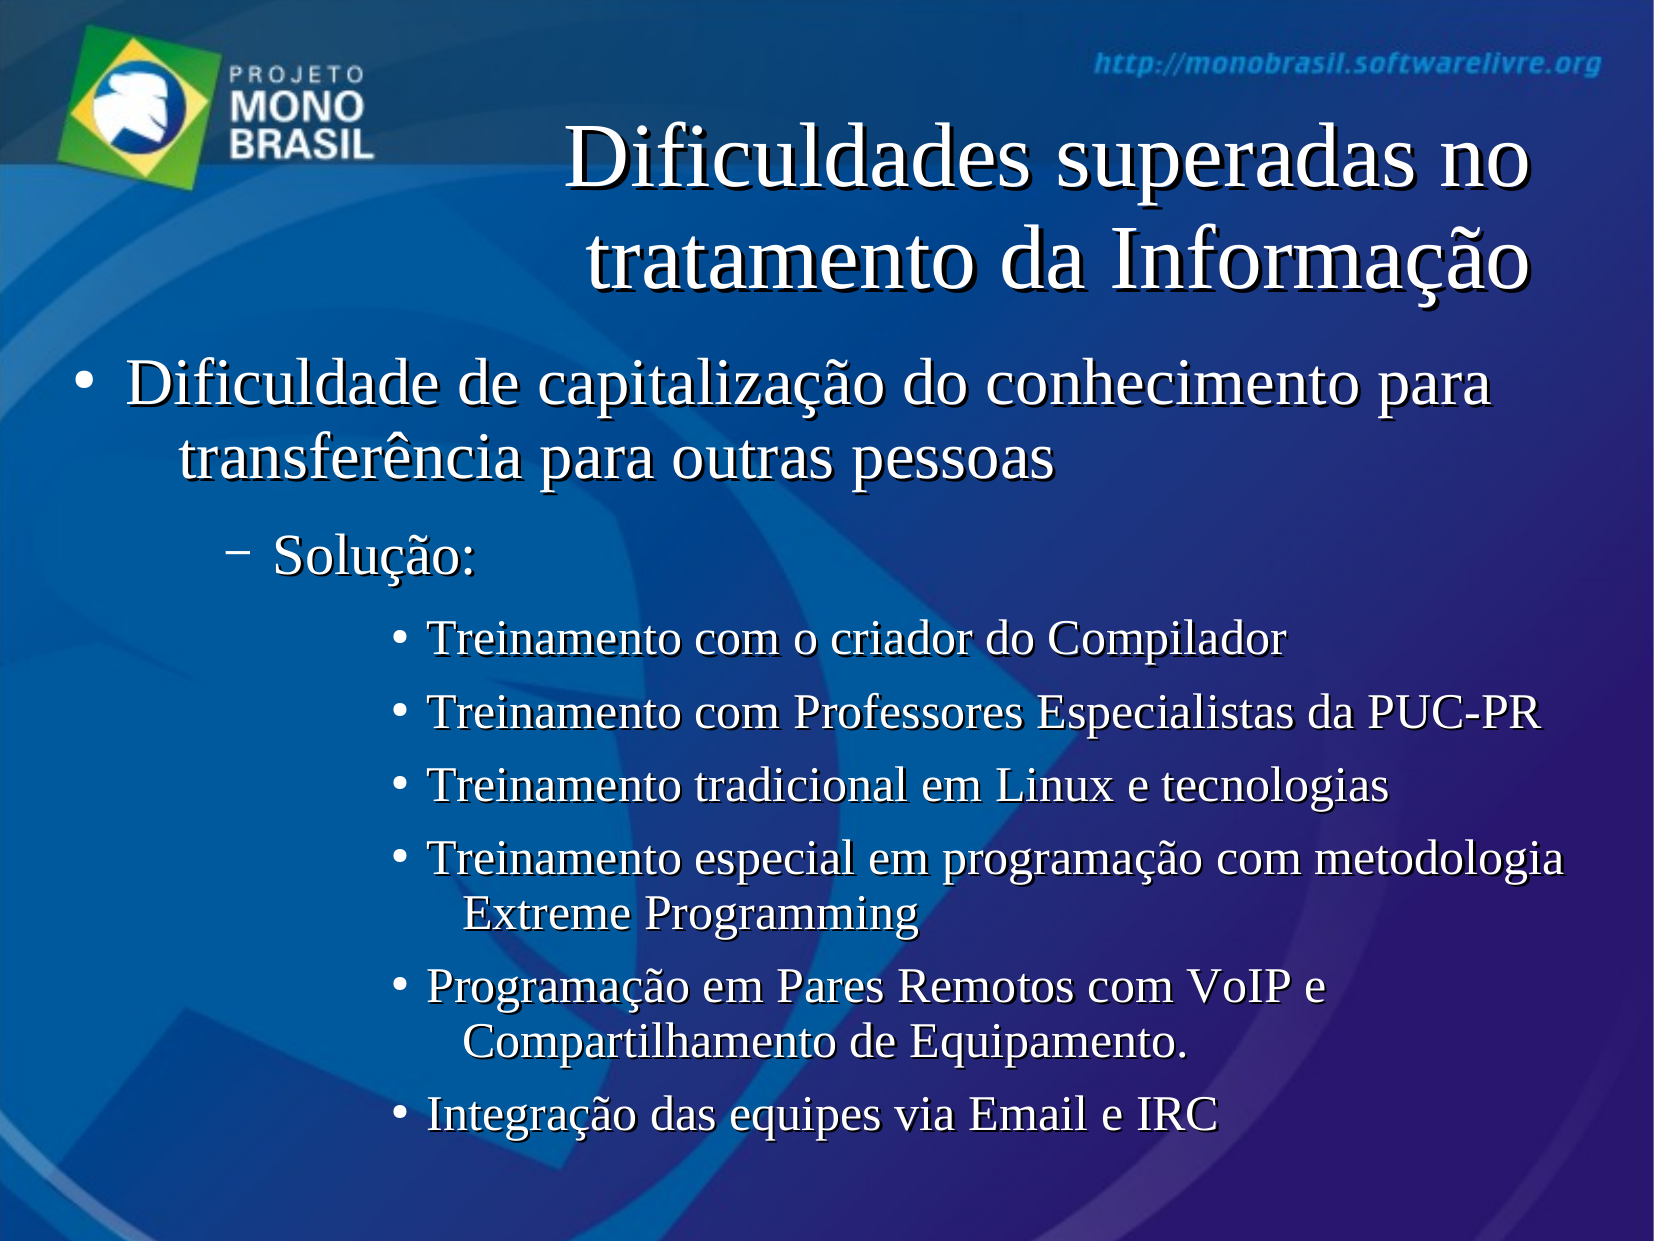

# Dificuldades superadas no tratamento da Informação
Dificuldade de capitalização do conhecimento para transferência para outras pessoas
Solução:
Treinamento com o criador do Compilador
Treinamento com Professores Especialistas da PUC-PR
Treinamento tradicional em Linux e tecnologias
Treinamento especial em programação com metodologia Extreme Programming
Programação em Pares Remotos com VoIP e Compartilhamento de Equipamento.
Integração das equipes via Email e IRC